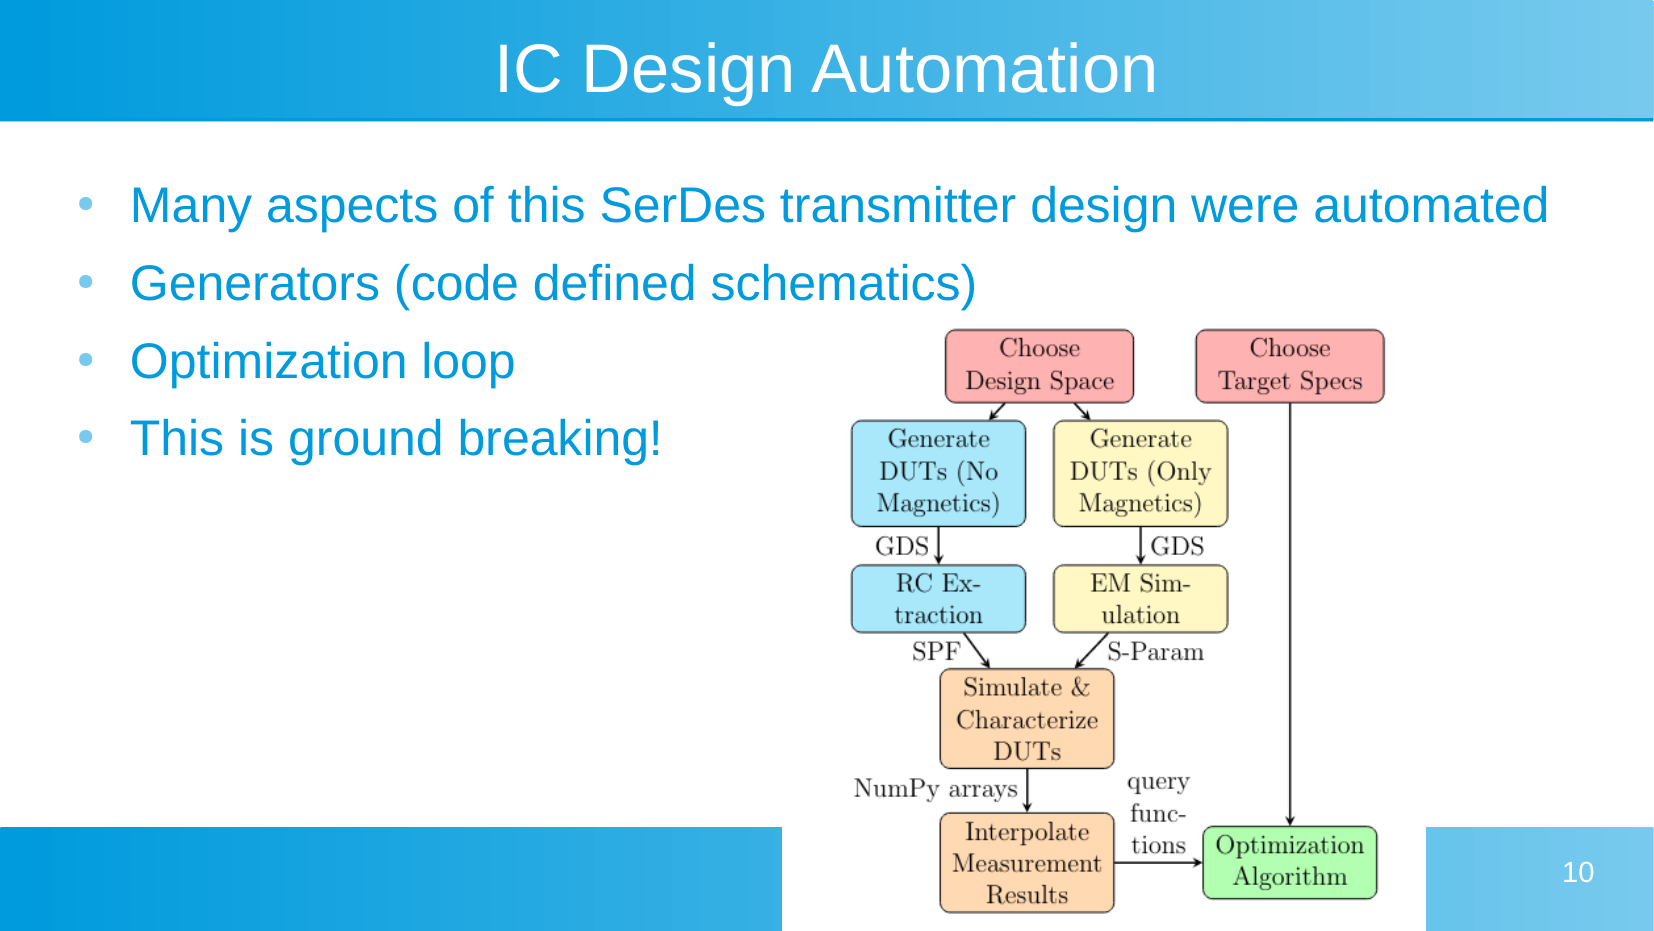

# IC Design Automation
Many aspects of this SerDes transmitter design were automated
Generators (code defined schematics)
Optimization loop
This is ground breaking!
10